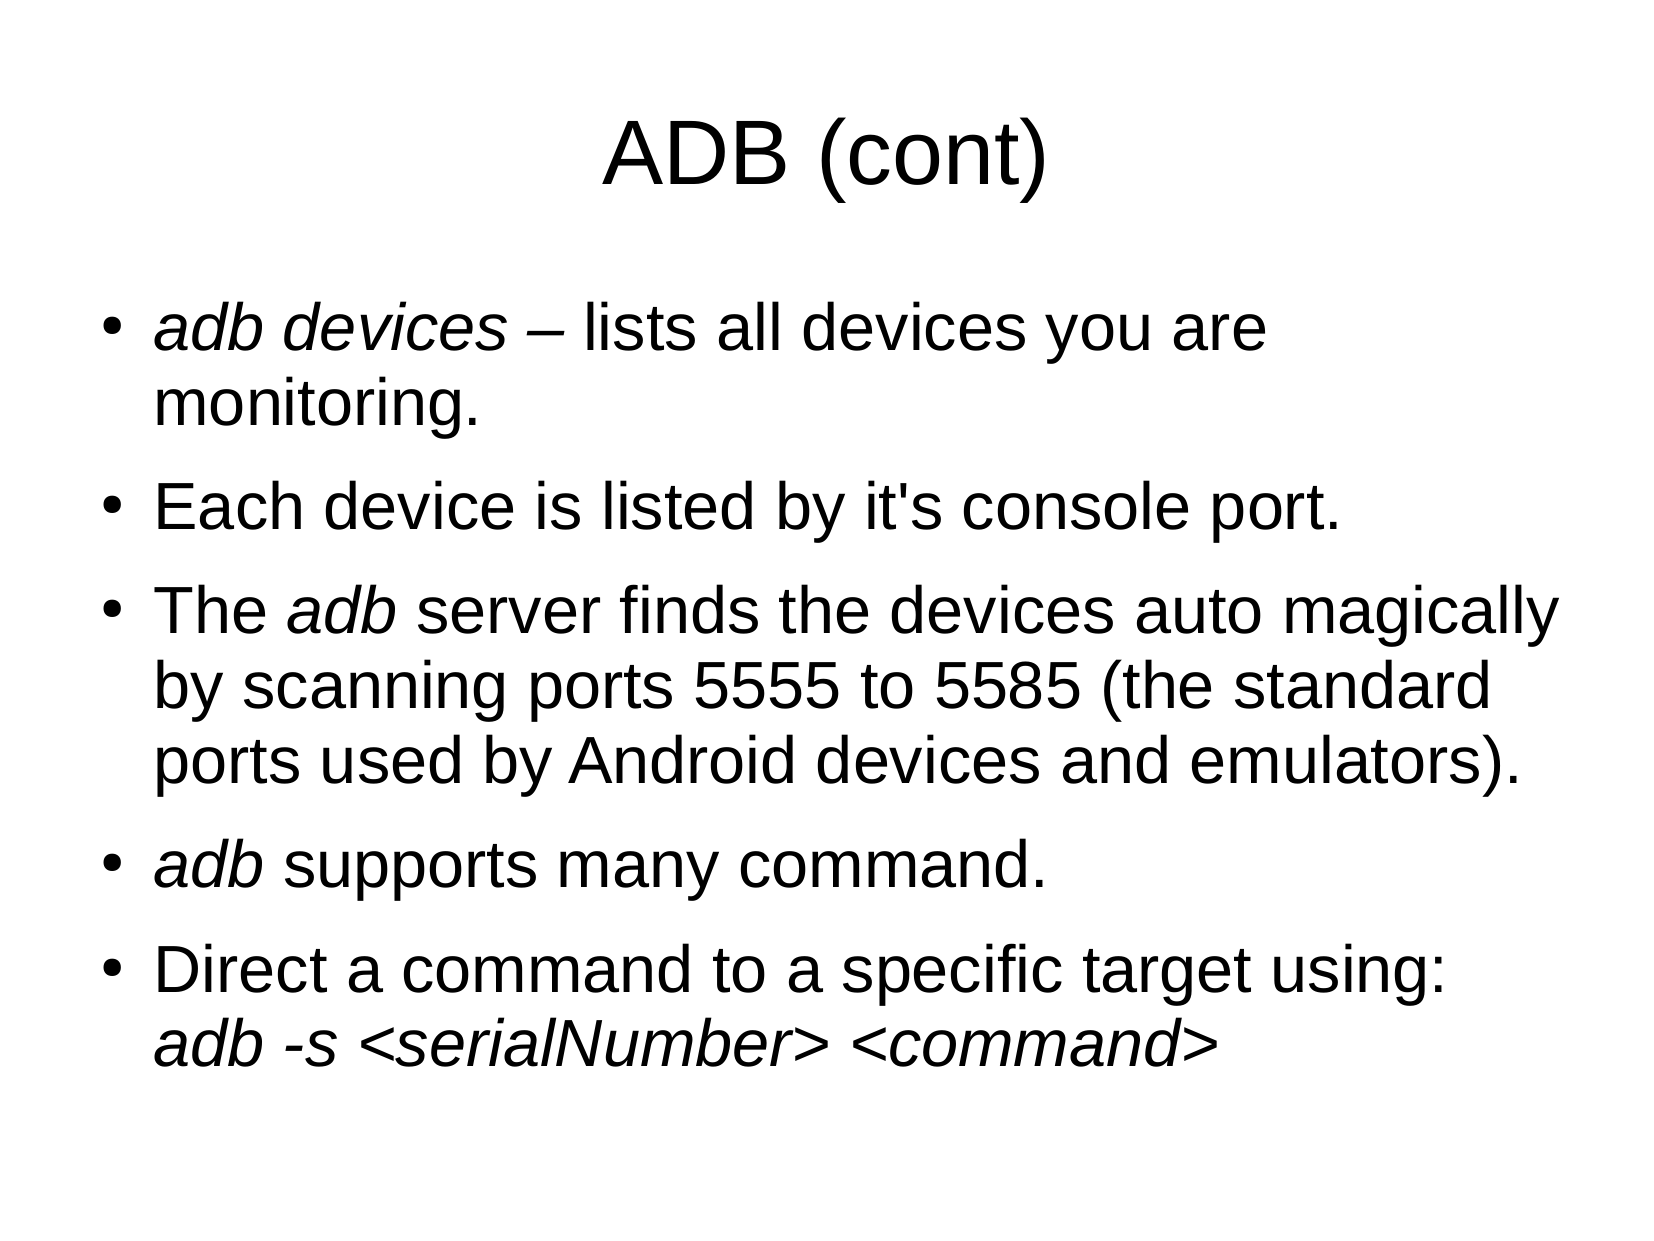

# ADB (cont)
adb devices – lists all devices you are monitoring.
Each device is listed by it's console port.
The adb server finds the devices auto magically by scanning ports 5555 to 5585 (the standard ports used by Android devices and emulators).
adb supports many command.
Direct a command to a specific target using: adb -s <serialNumber> <command>